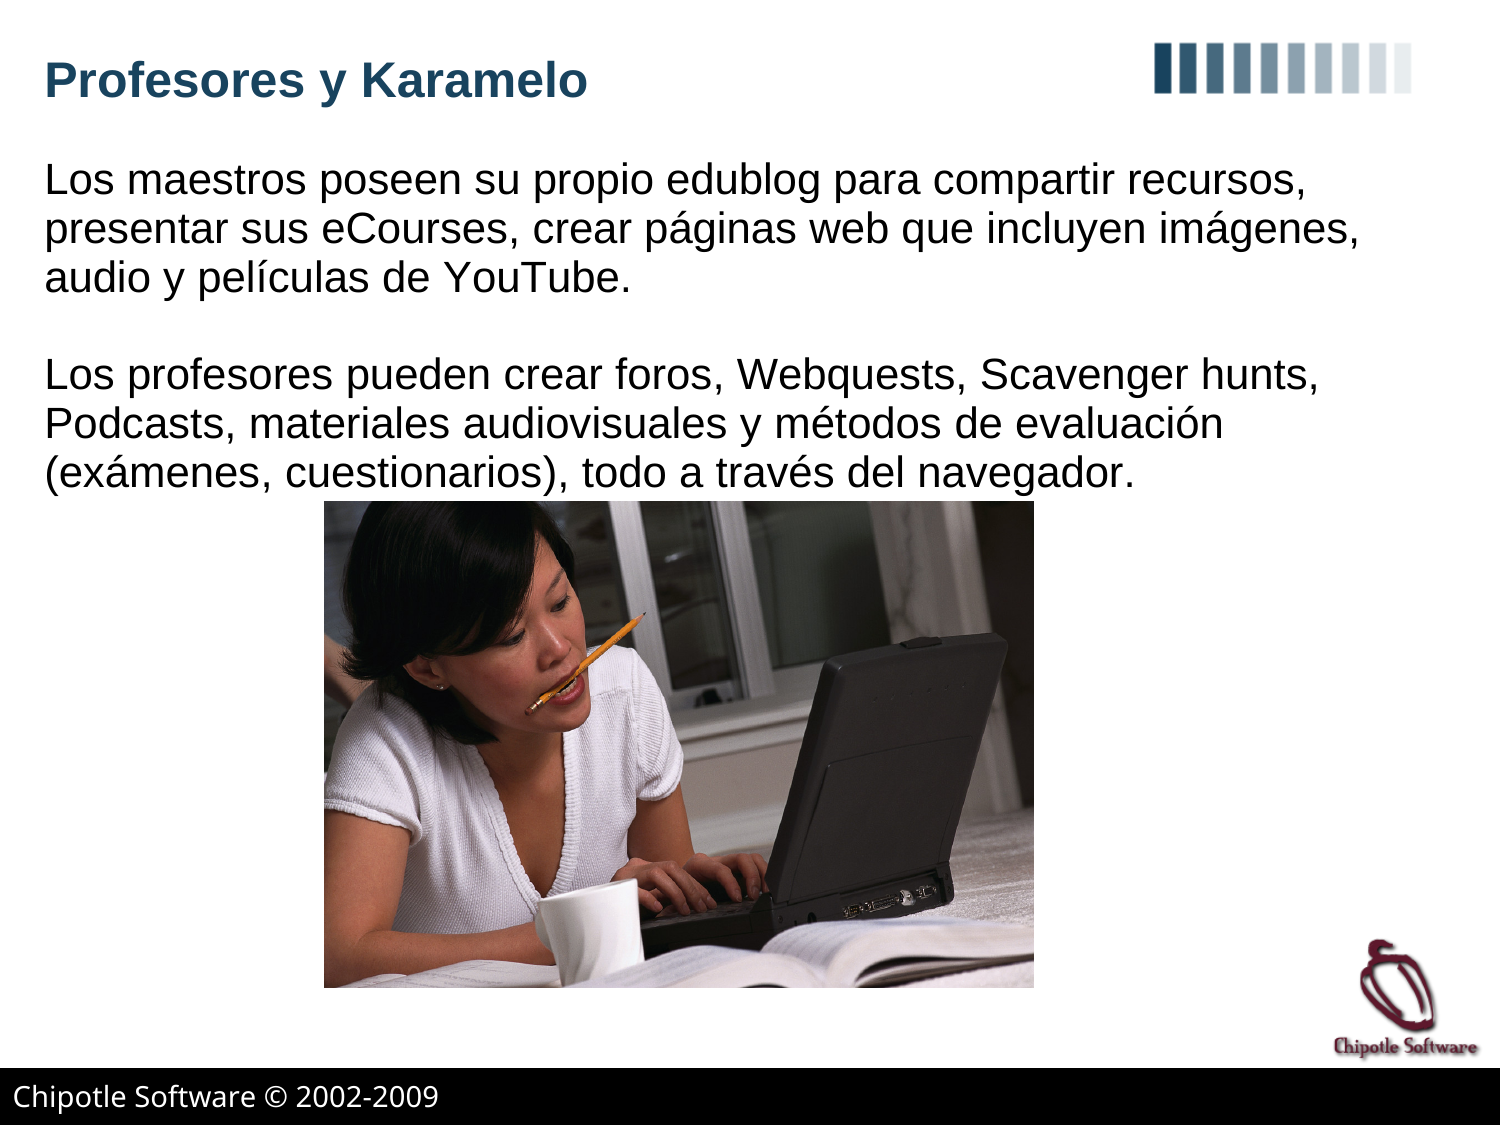

# Profesores y Karamelo
Los maestros poseen su propio edublog para compartir recursos, presentar sus eCourses, crear páginas web que incluyen imágenes, audio y películas de YouTube.
Los profesores pueden crear foros, Webquests, Scavenger hunts, Podcasts, materiales audiovisuales y métodos de evaluación (exámenes, cuestionarios), todo a través del navegador.